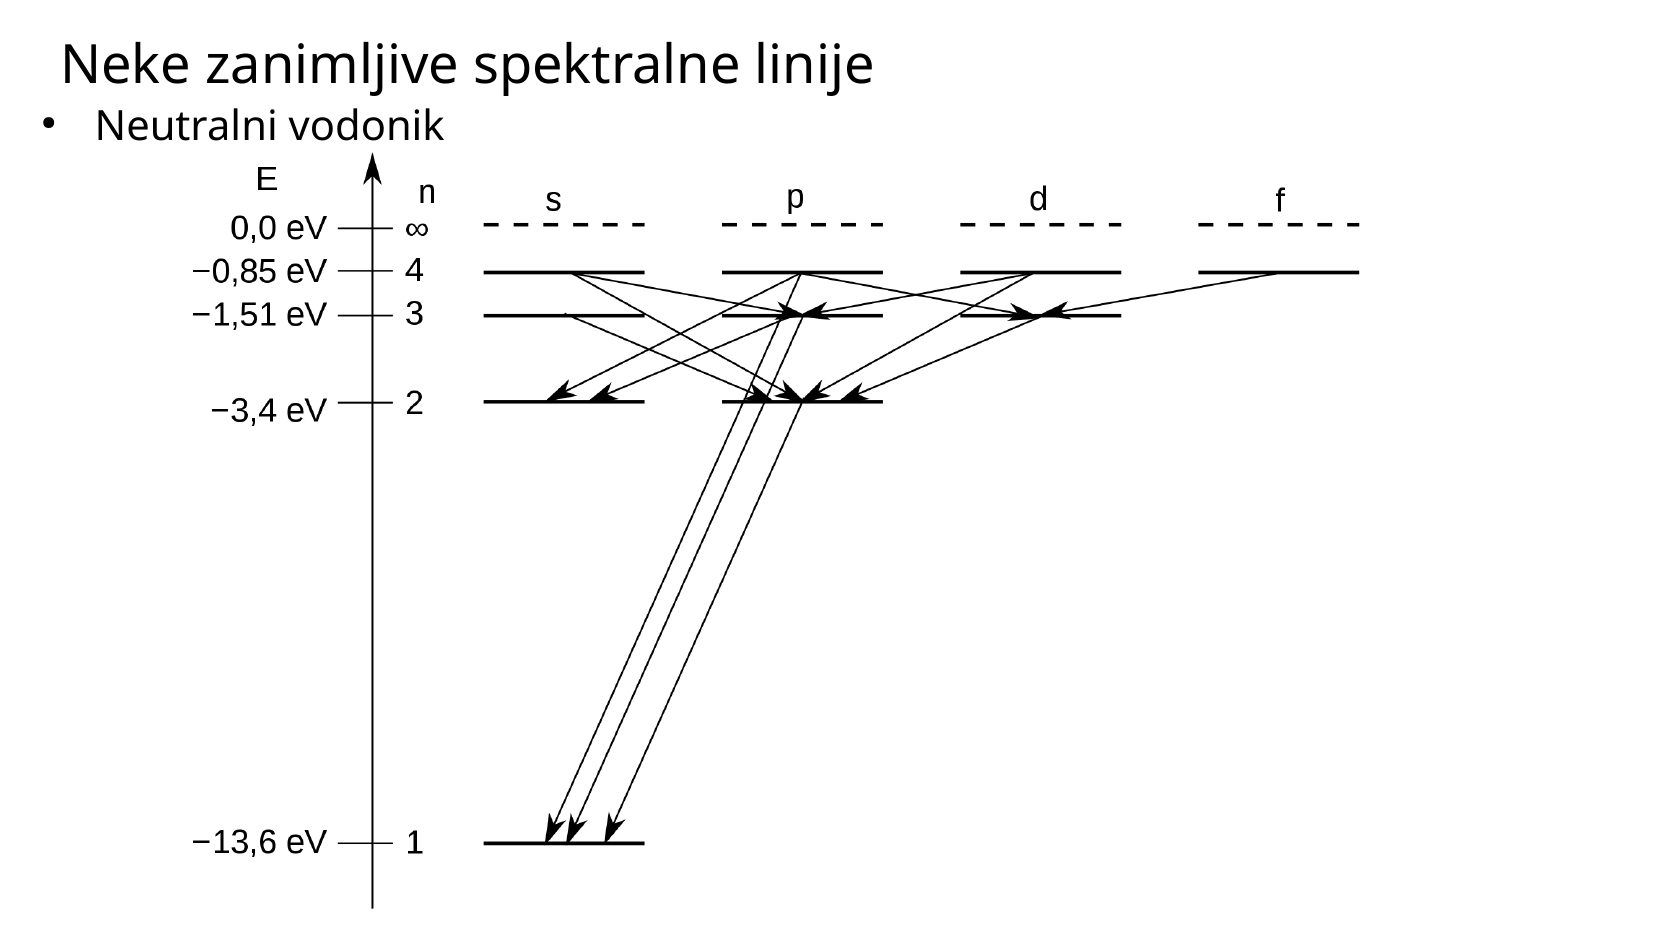

# Neke zanimljive spektralne linije
Neutralni vodonik